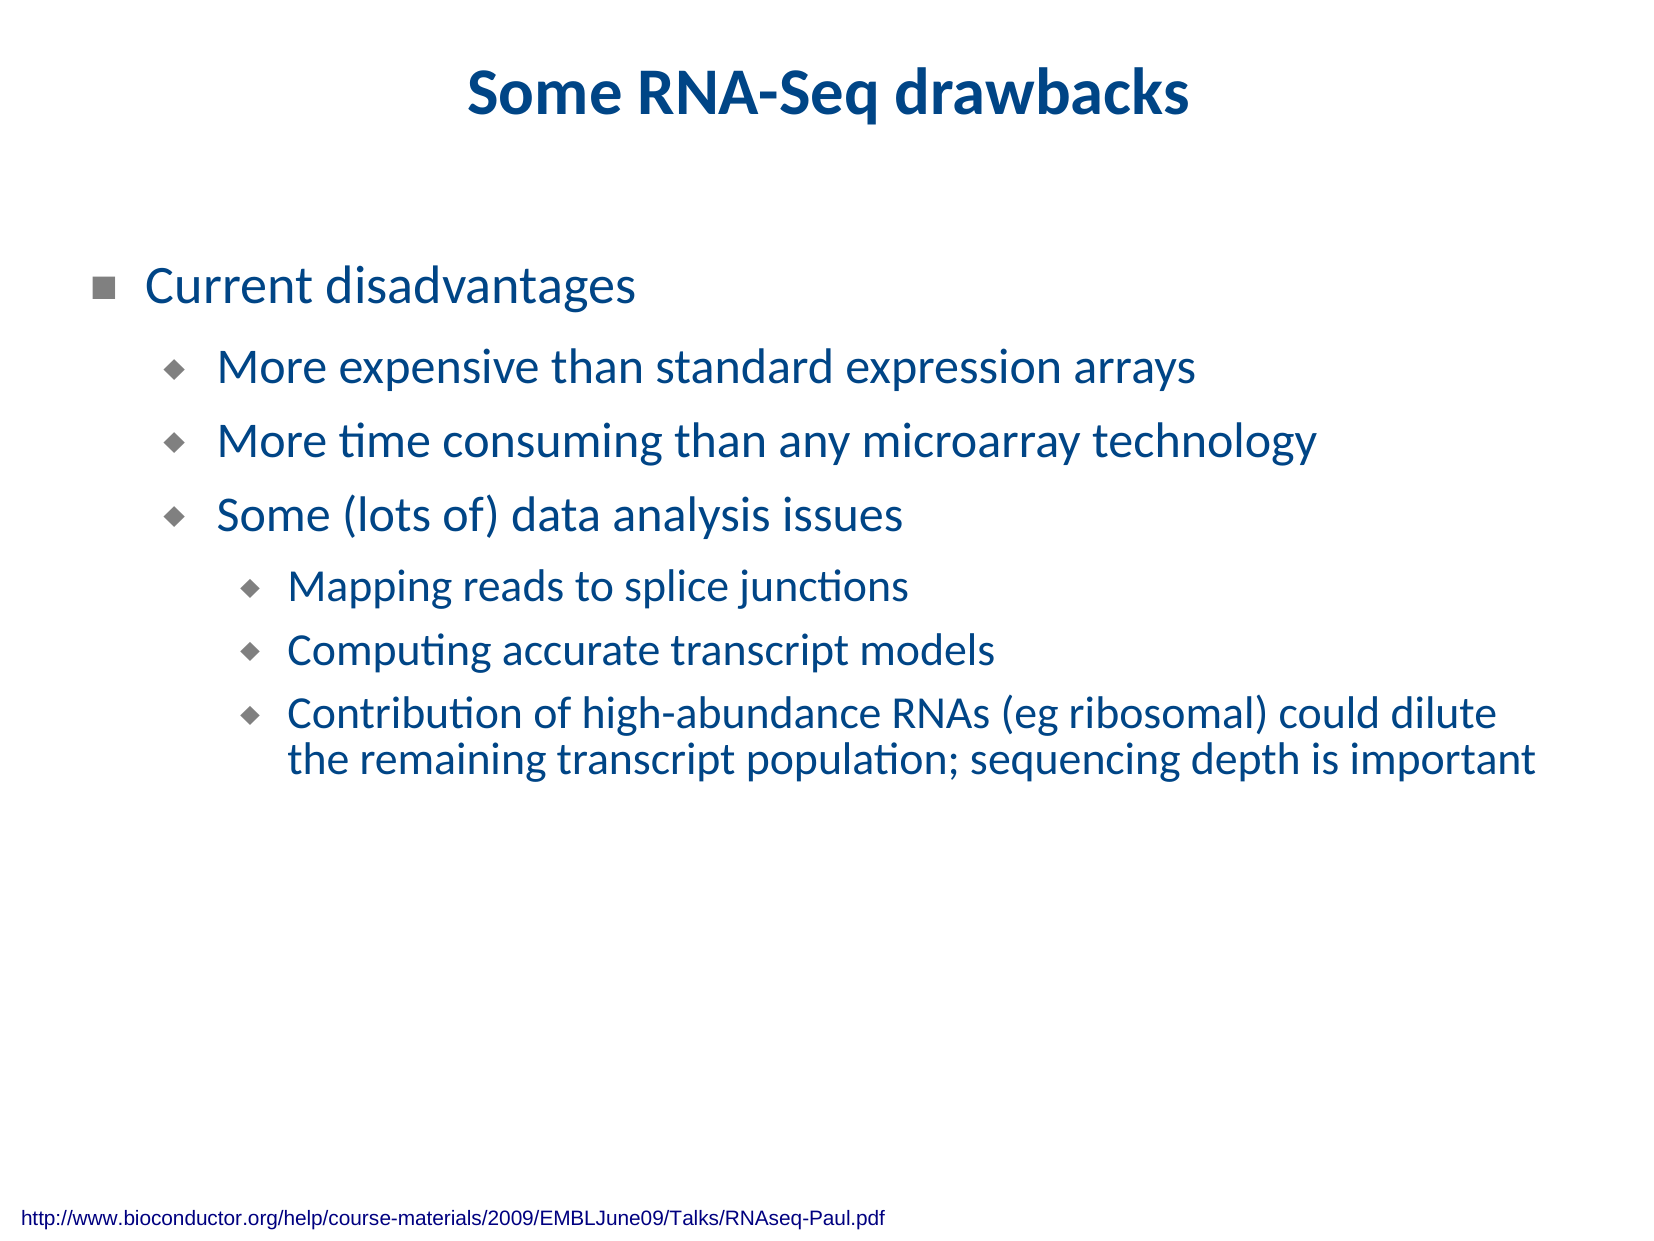

# Some RNA-Seq drawbacks
Current disadvantages
More expensive than standard expression arrays
More time consuming than any microarray technology
Some (lots of) data analysis issues
Mapping reads to splice junctions
Computing accurate transcript models
Contribution of high-abundance RNAs (eg ribosomal) could dilute the remaining transcript population; sequencing depth is important
http://www.bioconductor.org/help/course-materials/2009/EMBLJune09/Talks/RNAseq-Paul.pdf